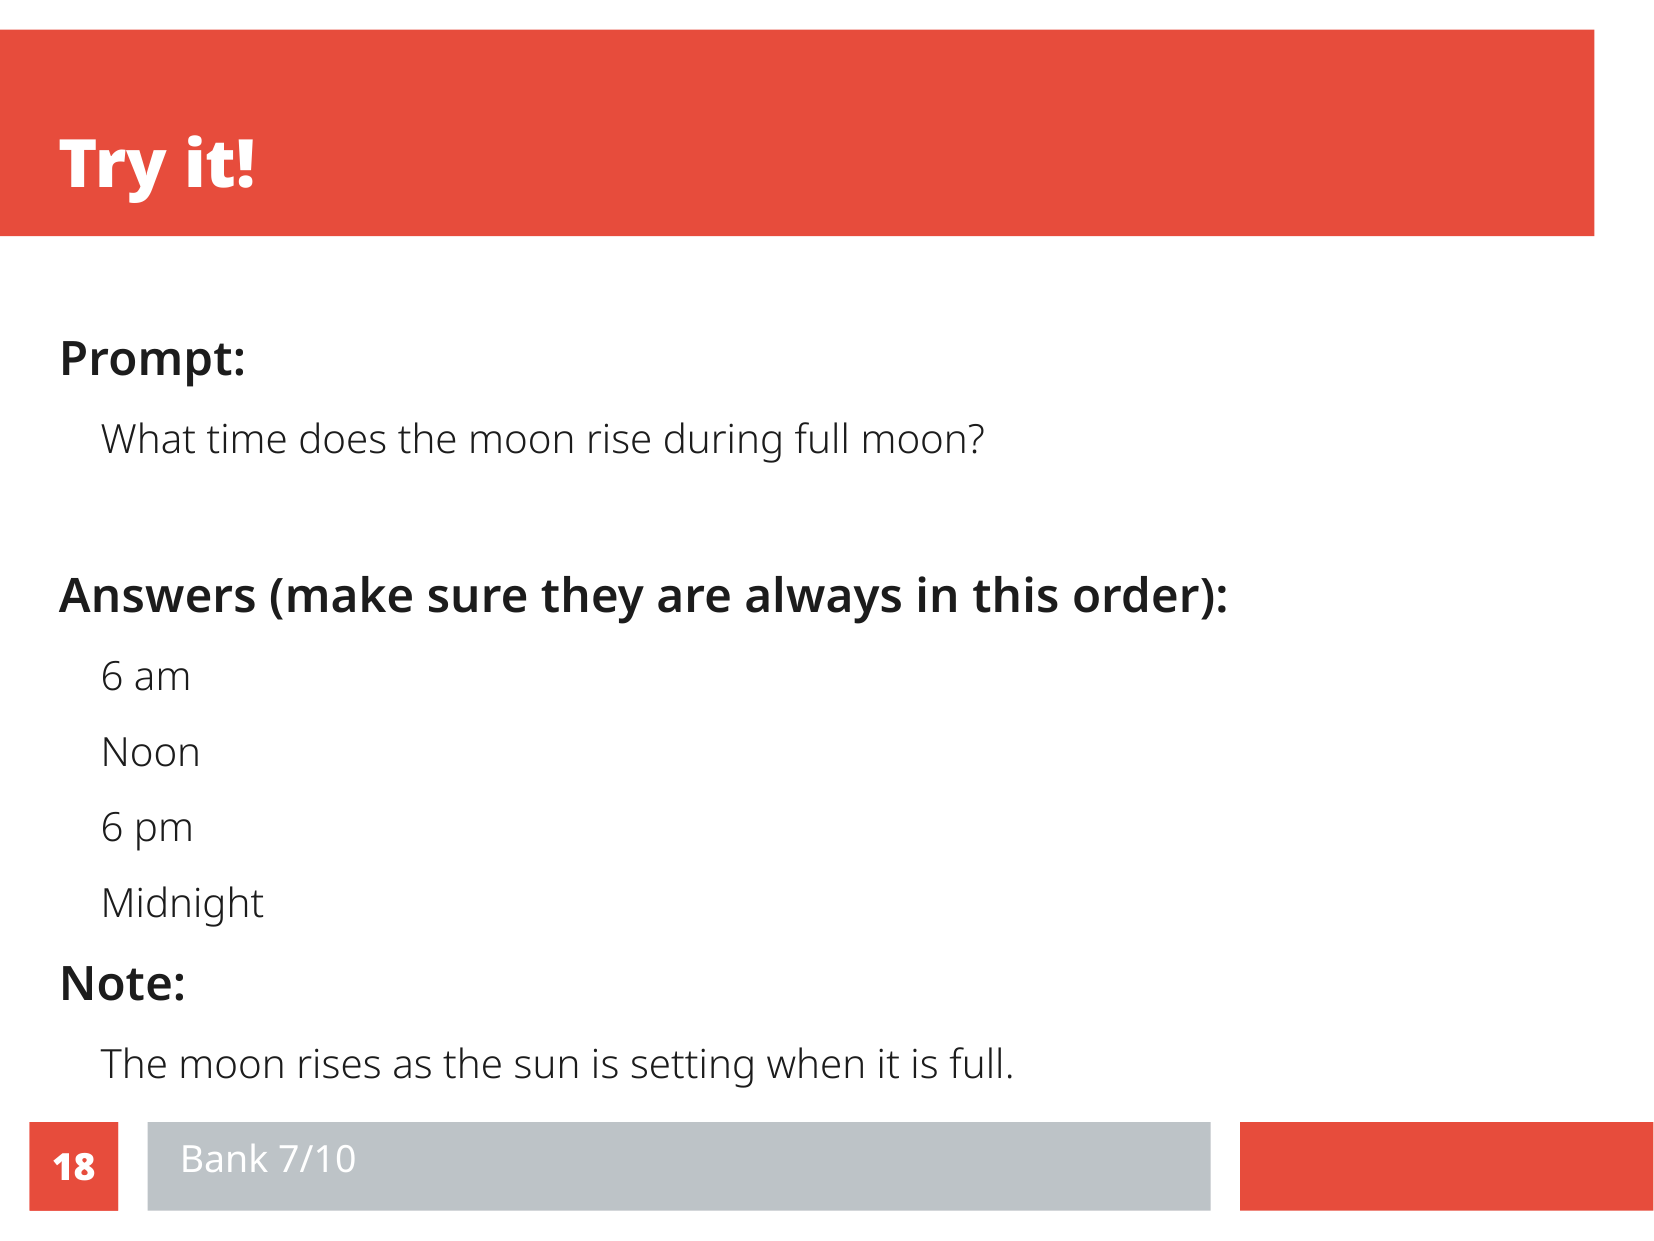

# Try it!
Prompt:
What time does the moon rise during full moon?
Answers (make sure they are always in this order):
6 am
Noon
6 pm
Midnight
Note:
The moon rises as the sun is setting when it is full.
18
Bank 7/10